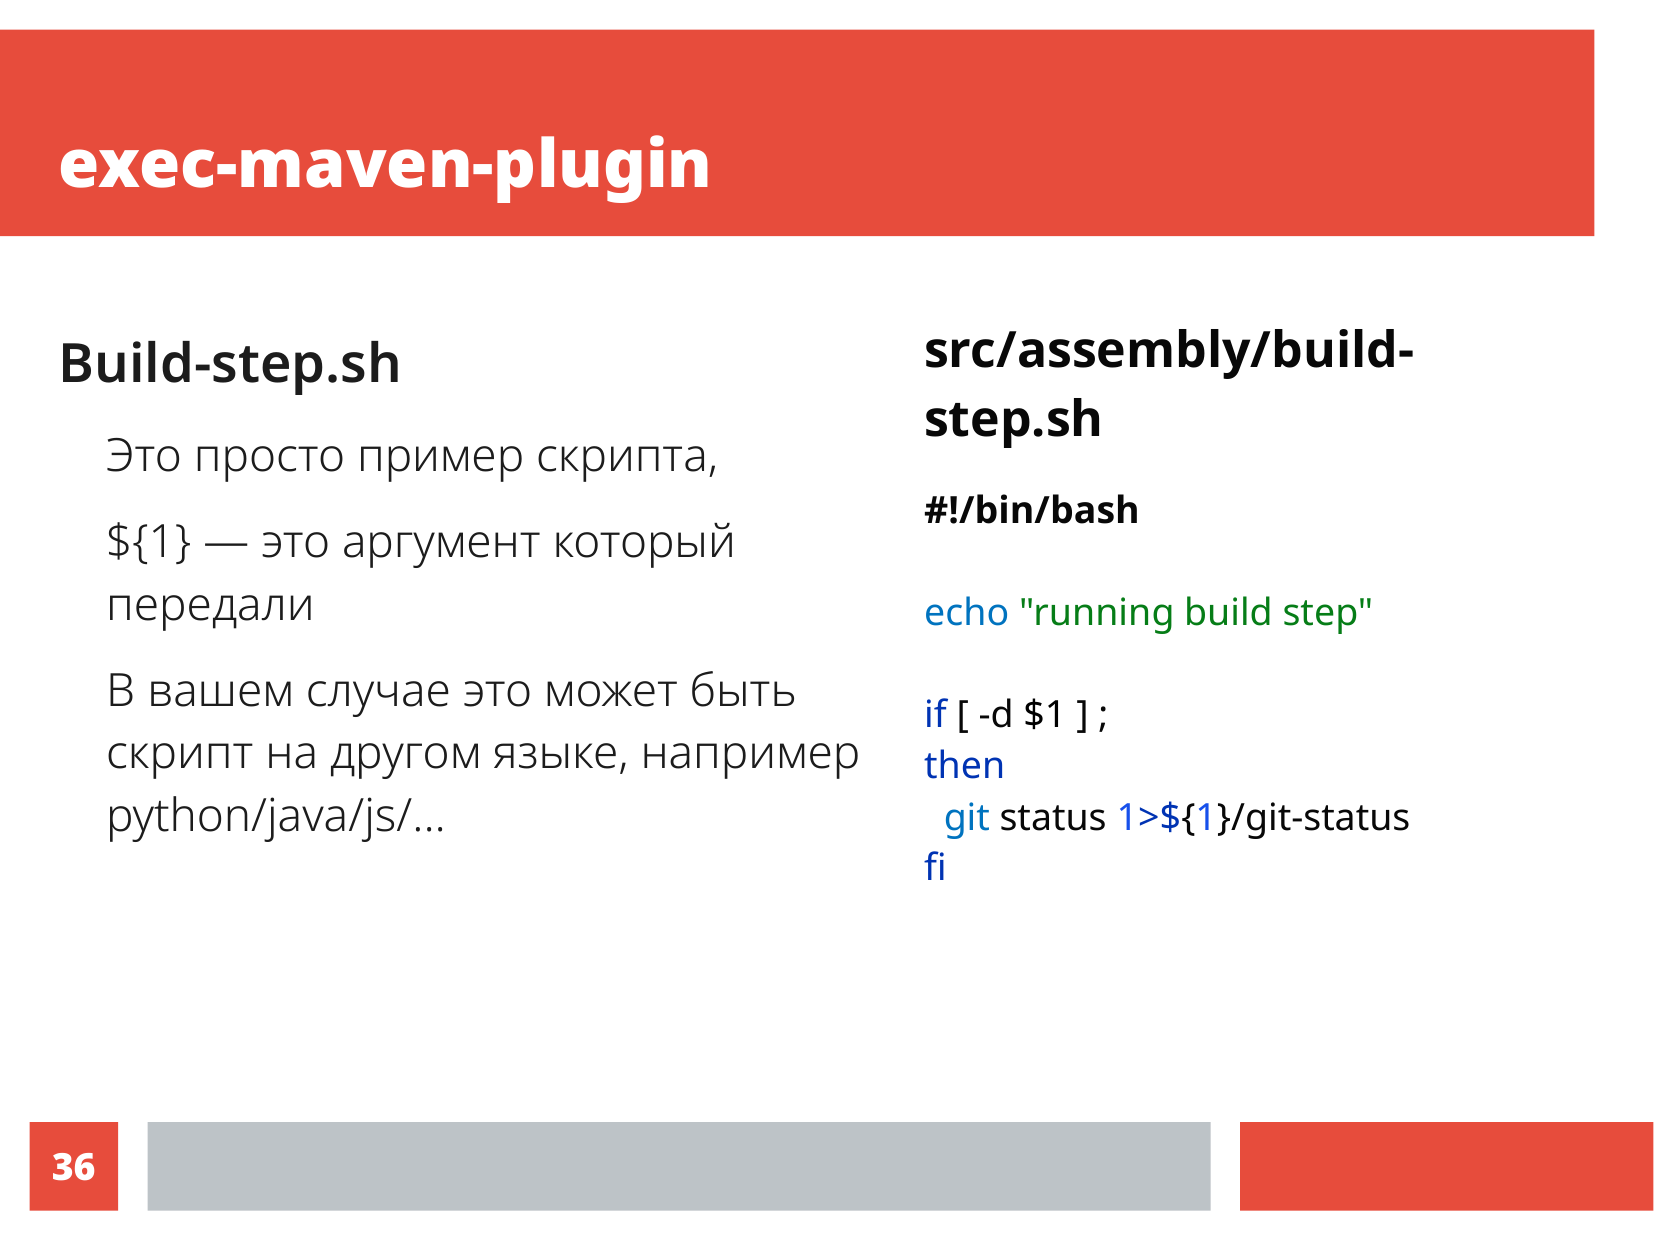

# exec-maven-plugin
src/assembly/build-step.sh
#!/bin/bash
echo "running build step"
if [ -d $1 ] ;
then
 git status 1>${1}/git-status
fi
Build-step.sh
Это просто пример скрипта,
${1} — это аргумент который передали
В вашем случае это может быть скрипт на другом языке, например python/java/js/...
36